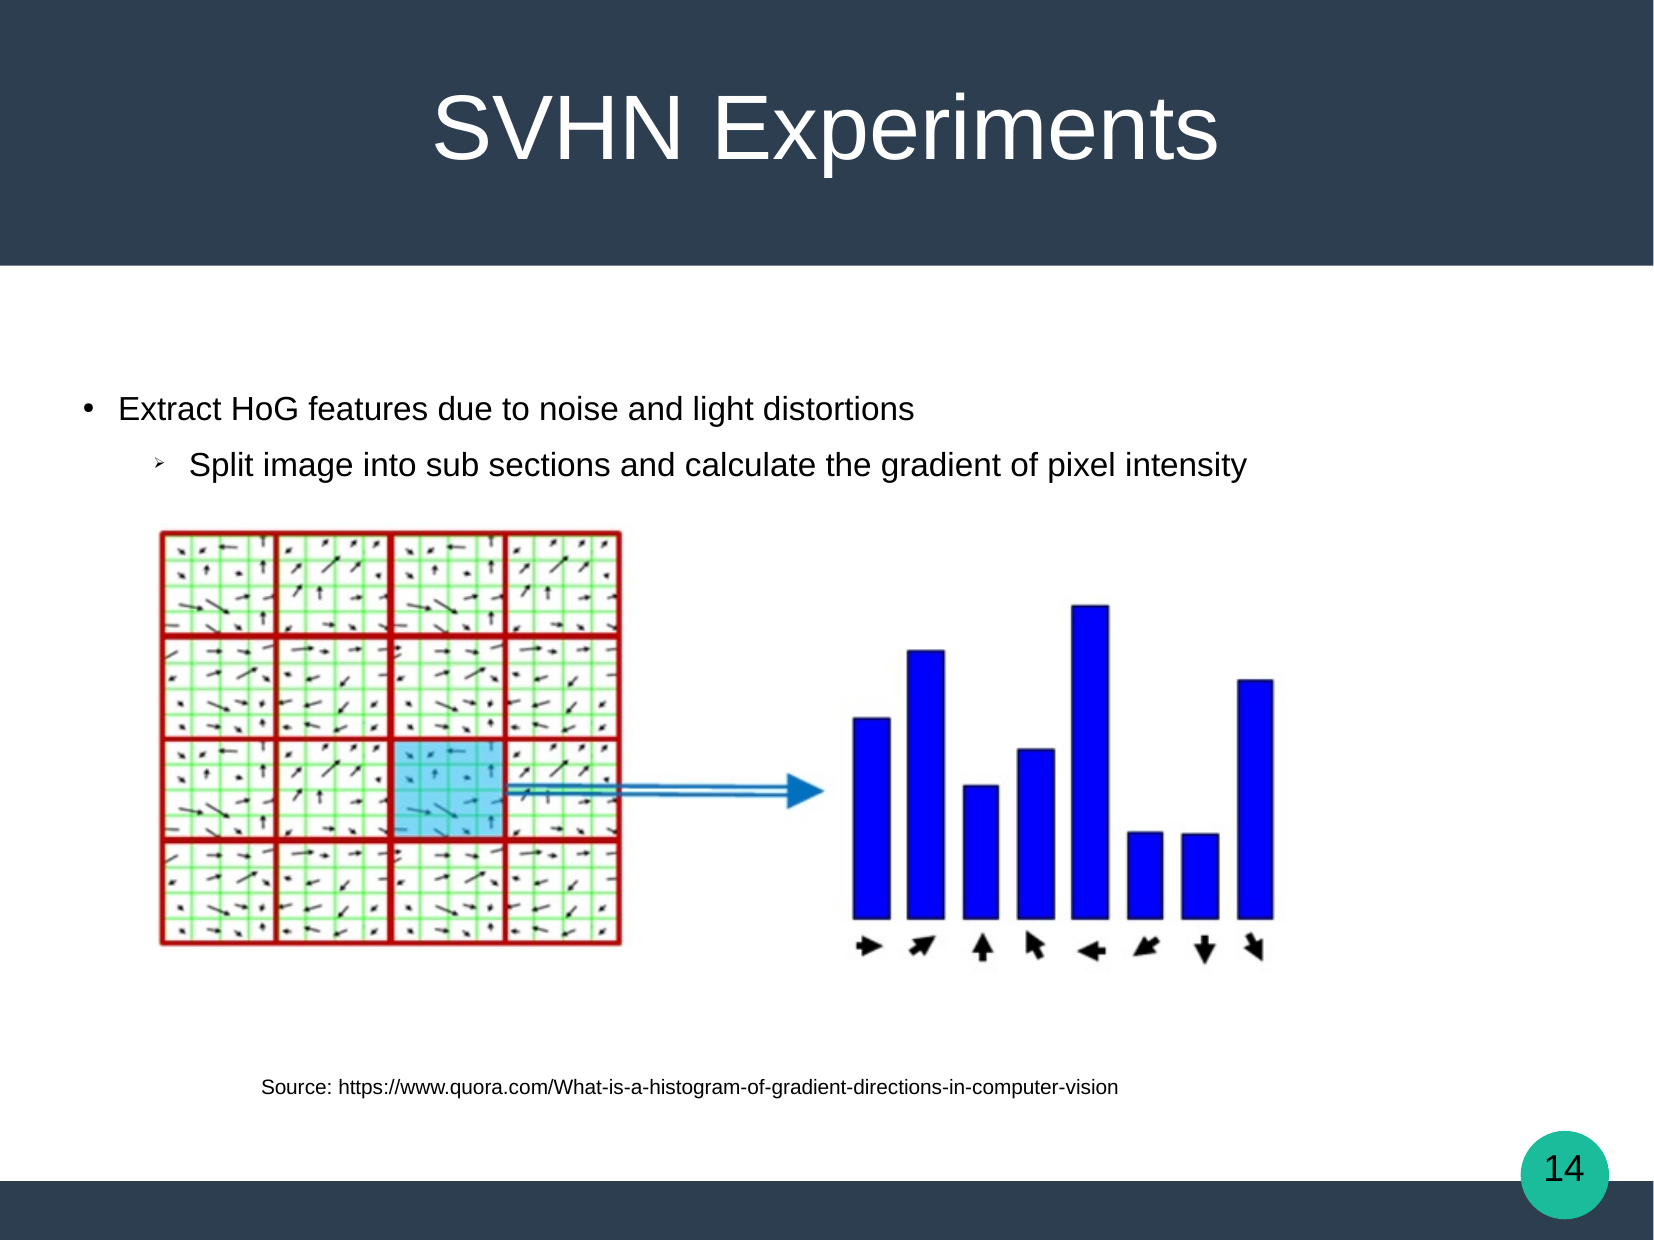

# SVHN Experiments
Extract HoG features due to noise and light distortions
Split image into sub sections and calculate the gradient of pixel intensity
Source: https://www.quora.com/What-is-a-histogram-of-gradient-directions-in-computer-vision